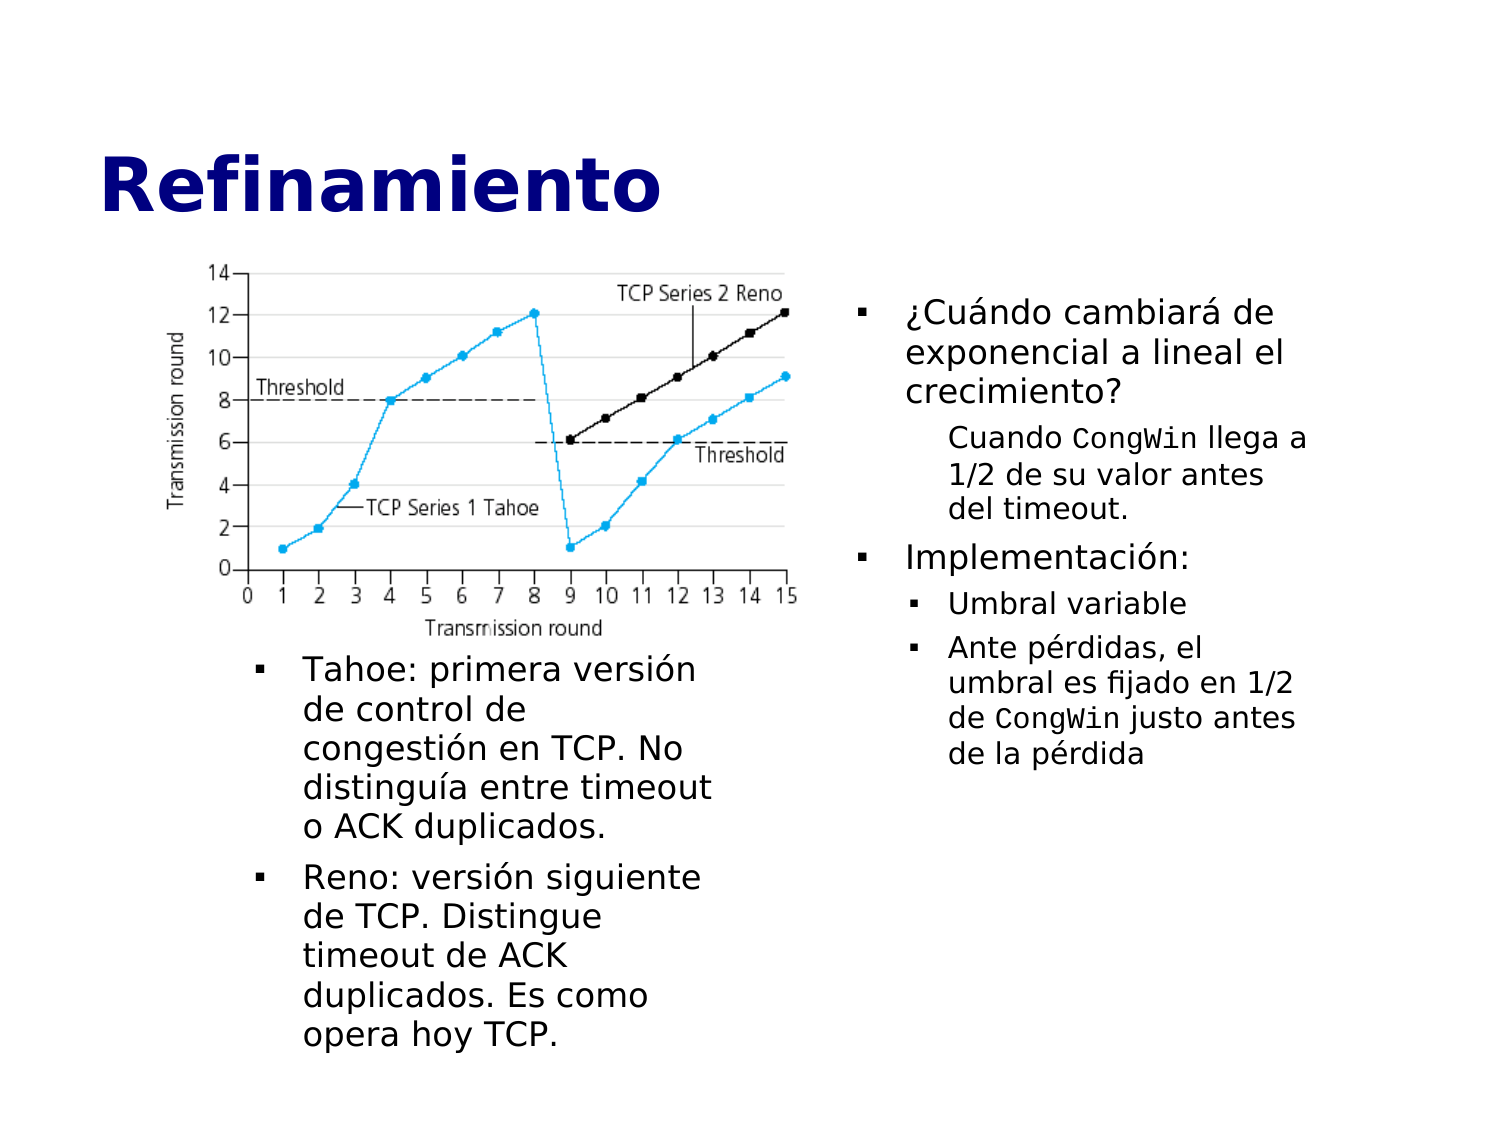

# Refinamiento
¿Cuándo cambiará de exponencial a lineal el crecimiento?
Cuando CongWin llega a 1/2 de su valor antes del timeout.
Implementación:
Umbral variable
Ante pérdidas, el umbral es fijado en 1/2 de CongWin justo antes de la pérdida
Tahoe: primera versión de control de congestión en TCP. No distinguía entre timeout o ACK duplicados.
Reno: versión siguiente de TCP. Distingue timeout de ACK duplicados. Es como opera hoy TCP.